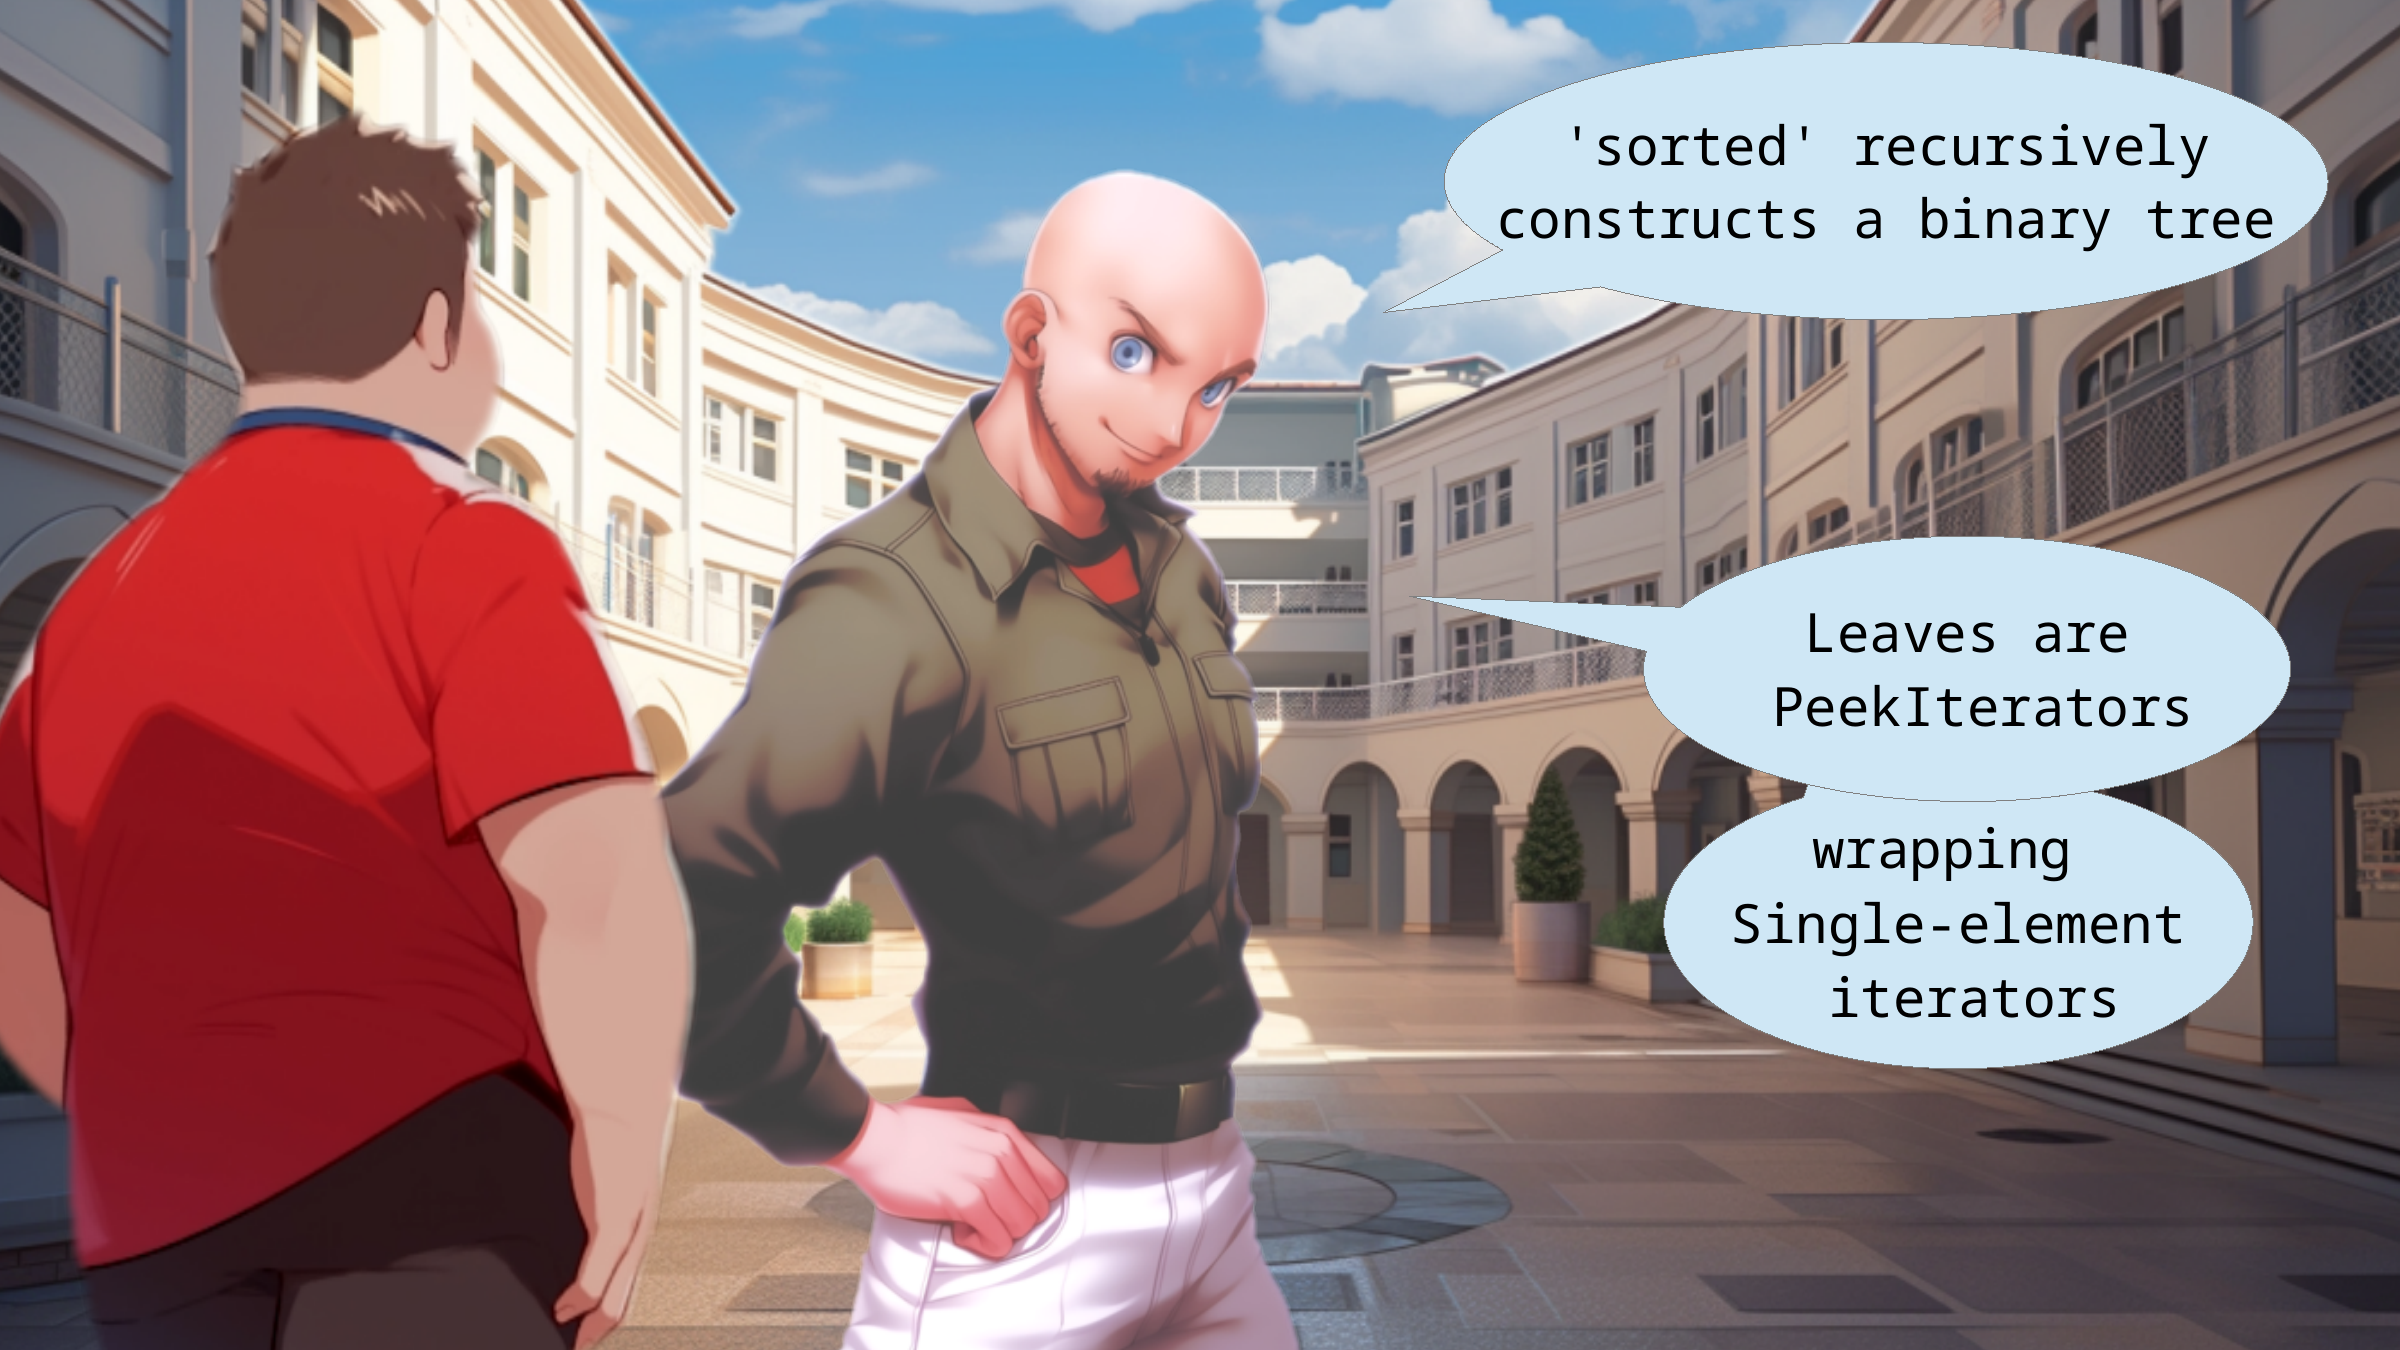

'sorted' recursively
constructs a binary tree
Leaves are
 PeekIterators
wrapping
Single-element
 iterators